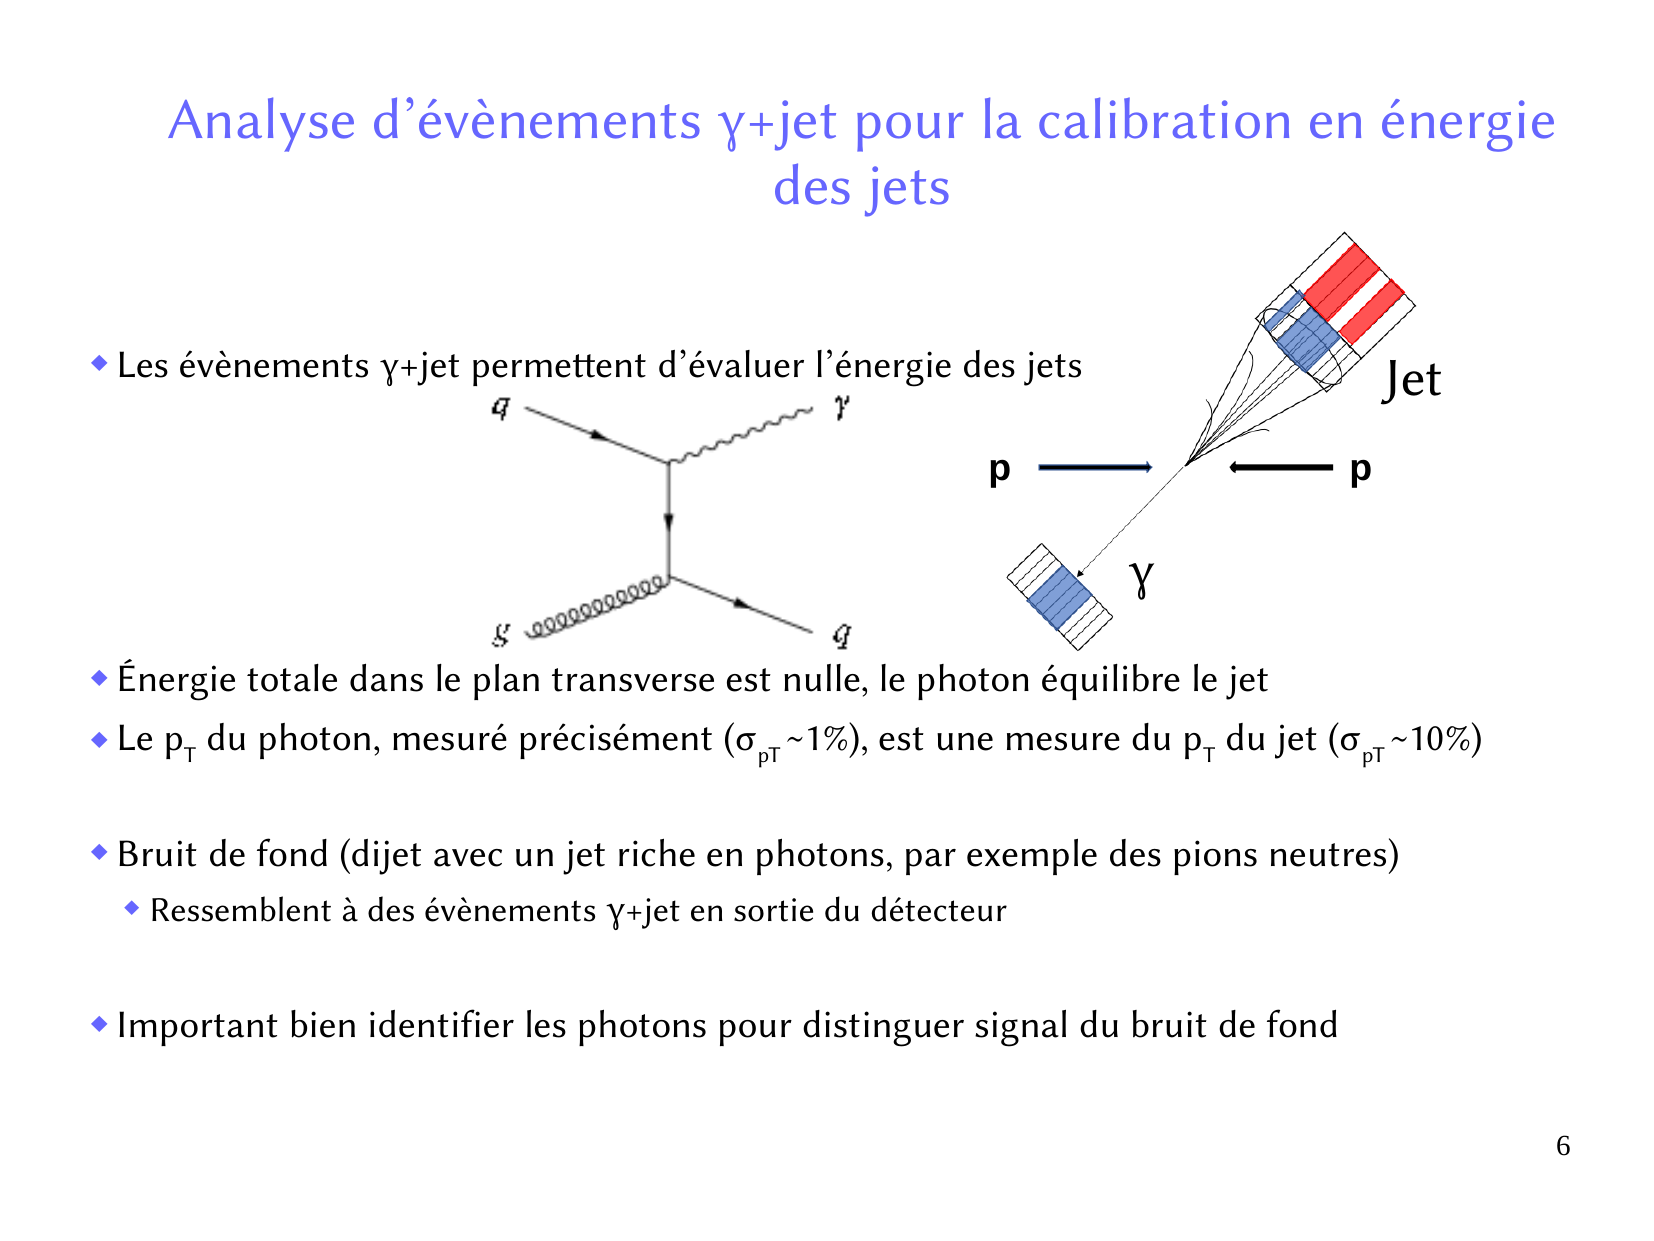

# Analyse d’évènements γ+jet pour la calibration en énergie des jets
Jet
Les évènements γ+jet permettent d’évaluer l’énergie des jets
Énergie totale dans le plan transverse est nulle, le photon équilibre le jet
Le pT du photon, mesuré précisément (σpT ~1%), est une mesure du pT du jet (σpT ~10%)
Bruit de fond (dijet avec un jet riche en photons, par exemple des pions neutres)
Ressemblent à des évènements γ+jet en sortie du détecteur
Important bien identifier les photons pour distinguer signal du bruit de fond
p
p
γ
6